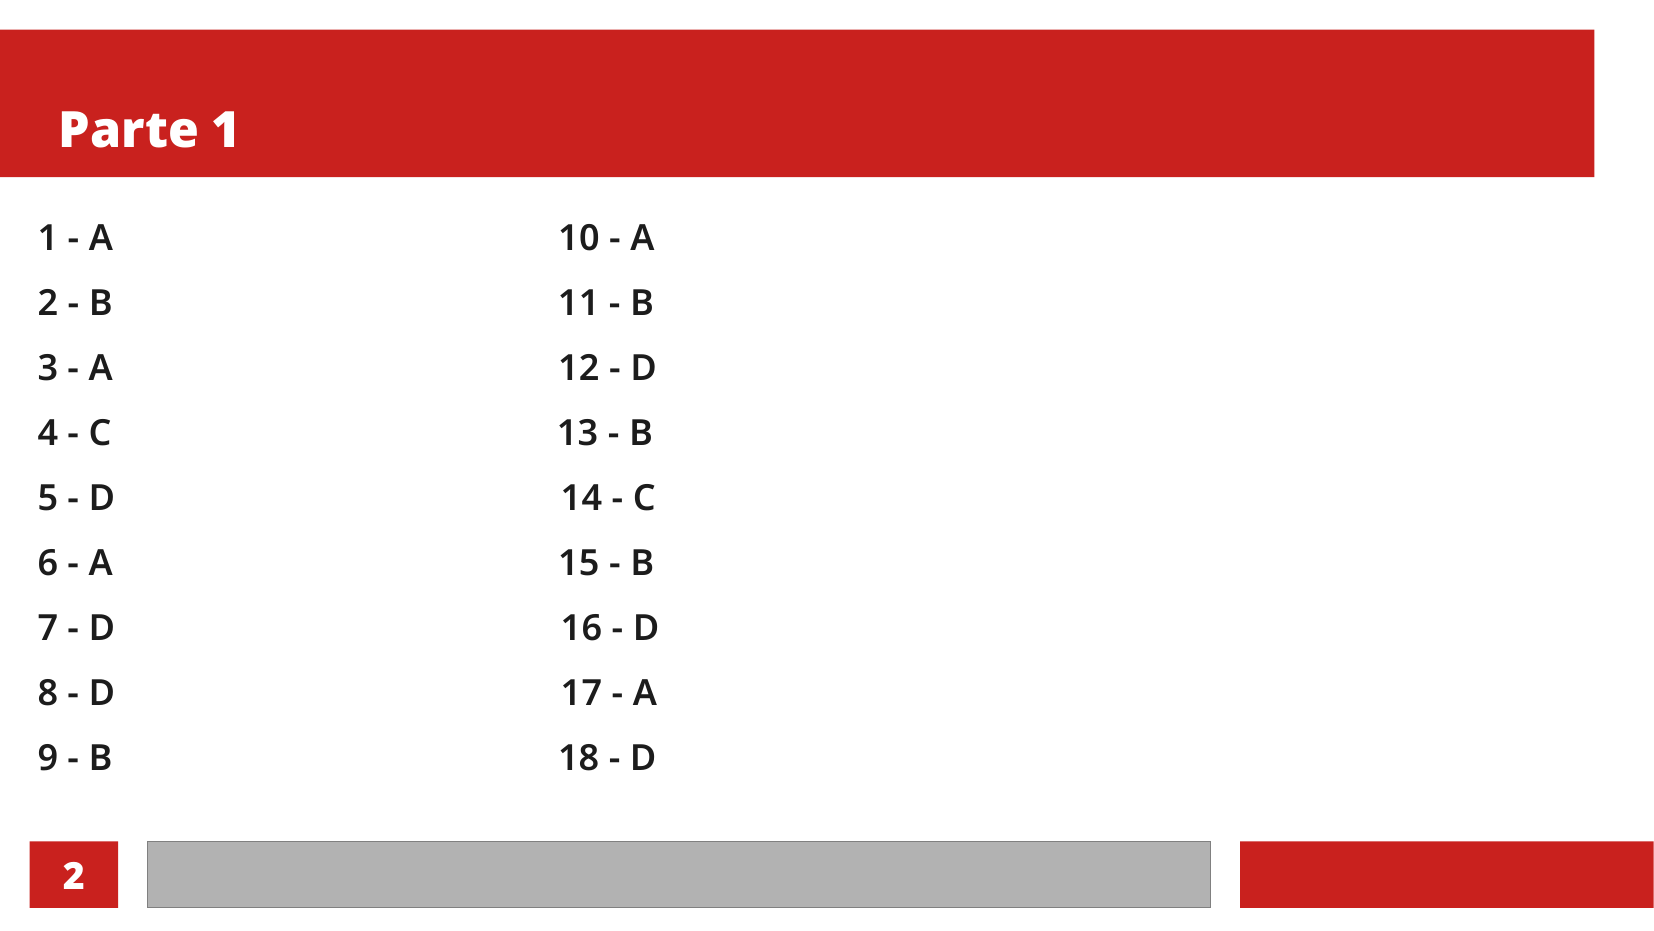

# Parte 1
1 - A 10 - A
2 - B 11 - B
3 - A 12 - D
4 - C 13 - B
5 - D 14 - C
6 - A 15 - B
7 - D 16 - D
8 - D 17 - A
9 - B 18 - D
2